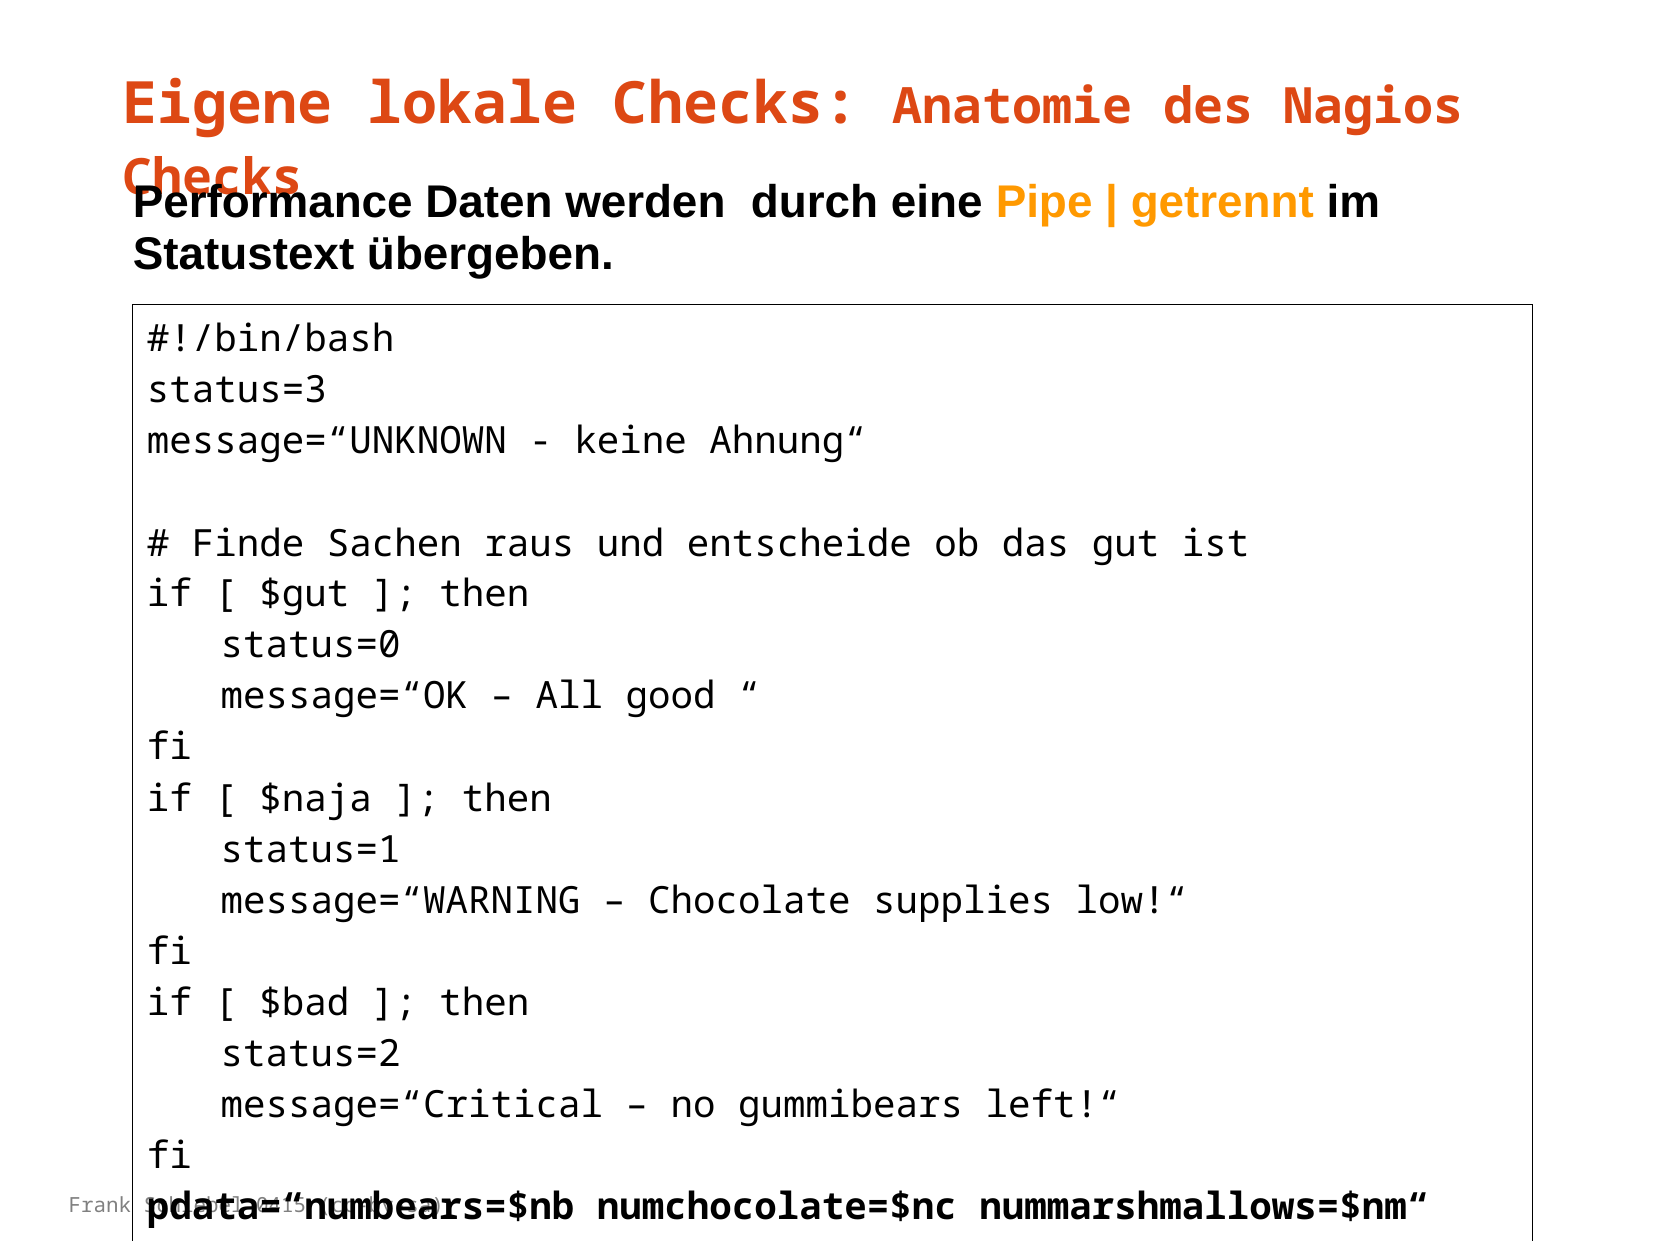

Eigene lokale Checks: Anatomie des Nagios Checks
Performance Daten werden durch eine Pipe | getrennt im Statustext übergeben.
#!/bin/bash
status=3
message=“UNKNOWN - keine Ahnung“
# Finde Sachen raus und entscheide ob das gut ist
if [ $gut ]; then
	status=0
	message=“OK – All good “
fi
if [ $naja ]; then
	status=1
 	message=“WARNING – Chocolate supplies low!“
fi
if [ $bad ]; then
	status=2
	message=“Critical – no gummibears left!“
fi
pdata=“numbears=$nb numchocolate=$nc nummarshmallows=$nm“
echo “$message | $pdata“
exit $status